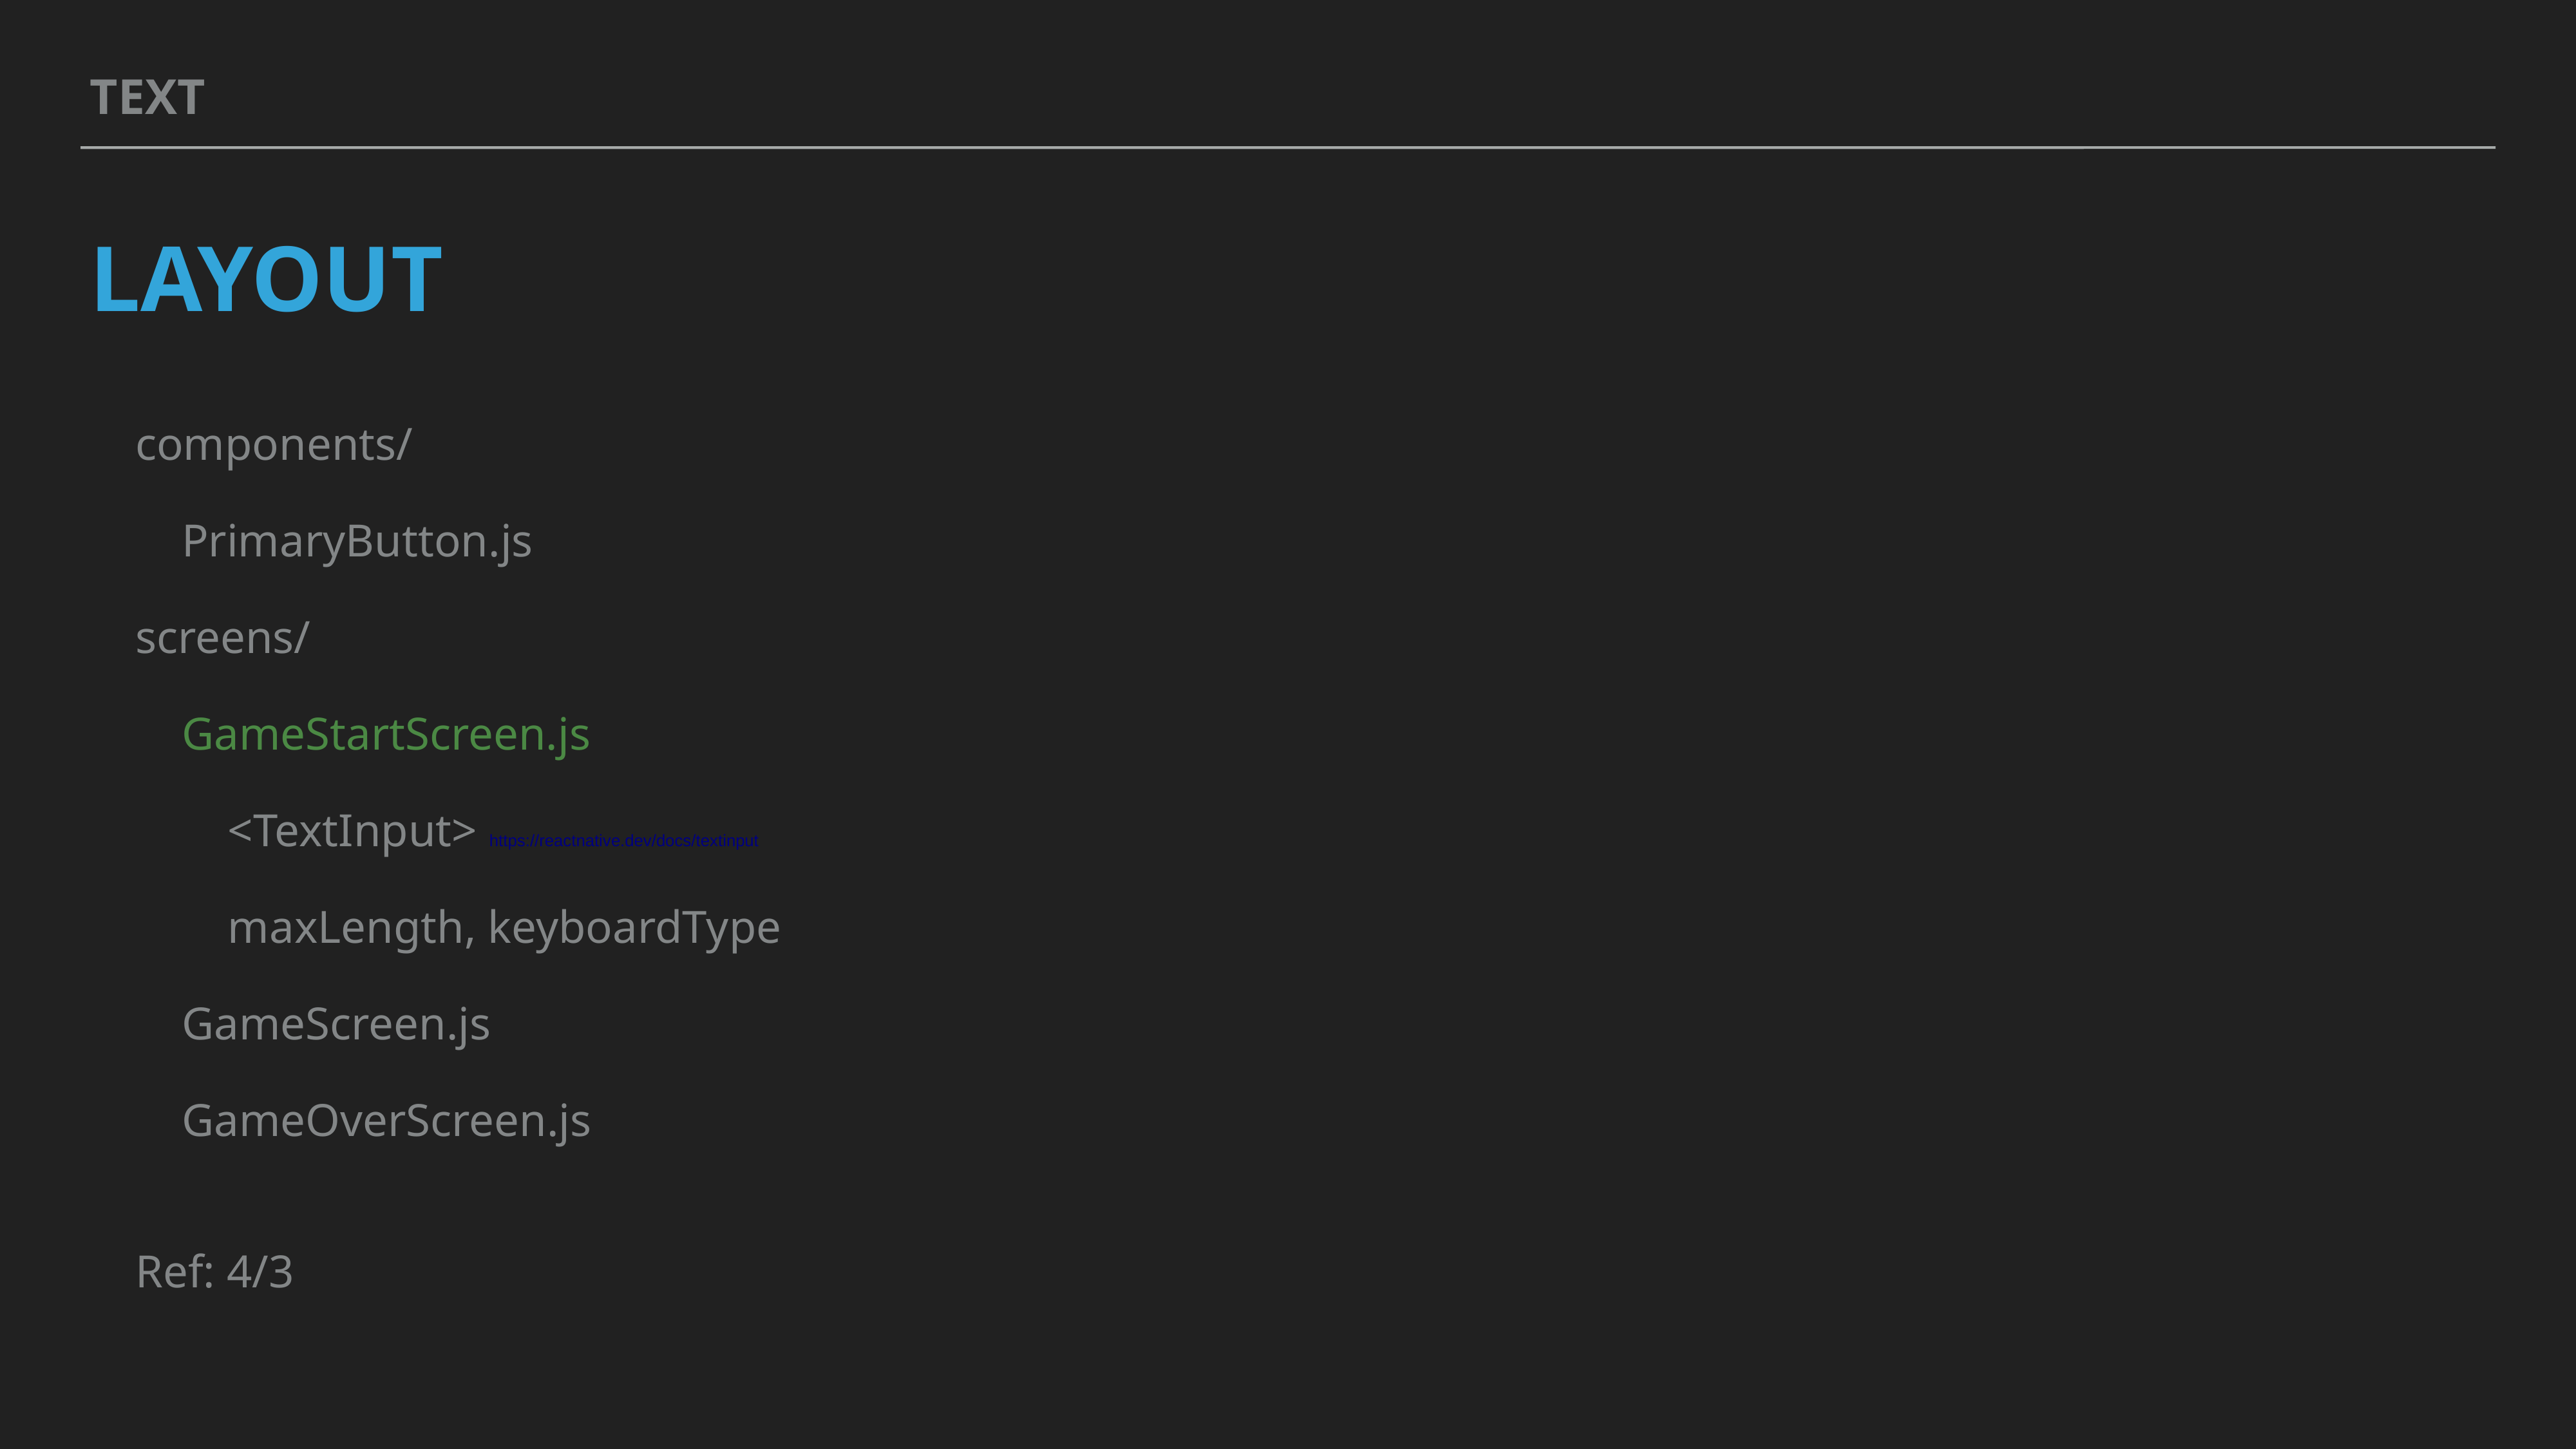

Layout
components/
PrimaryButton.js
screens/
GameStartScreen.js
<TextInput> https://reactnative.dev/docs/textinput
maxLength, keyboardType
GameScreen.js
GameOverScreen.js
Ref: 4/3